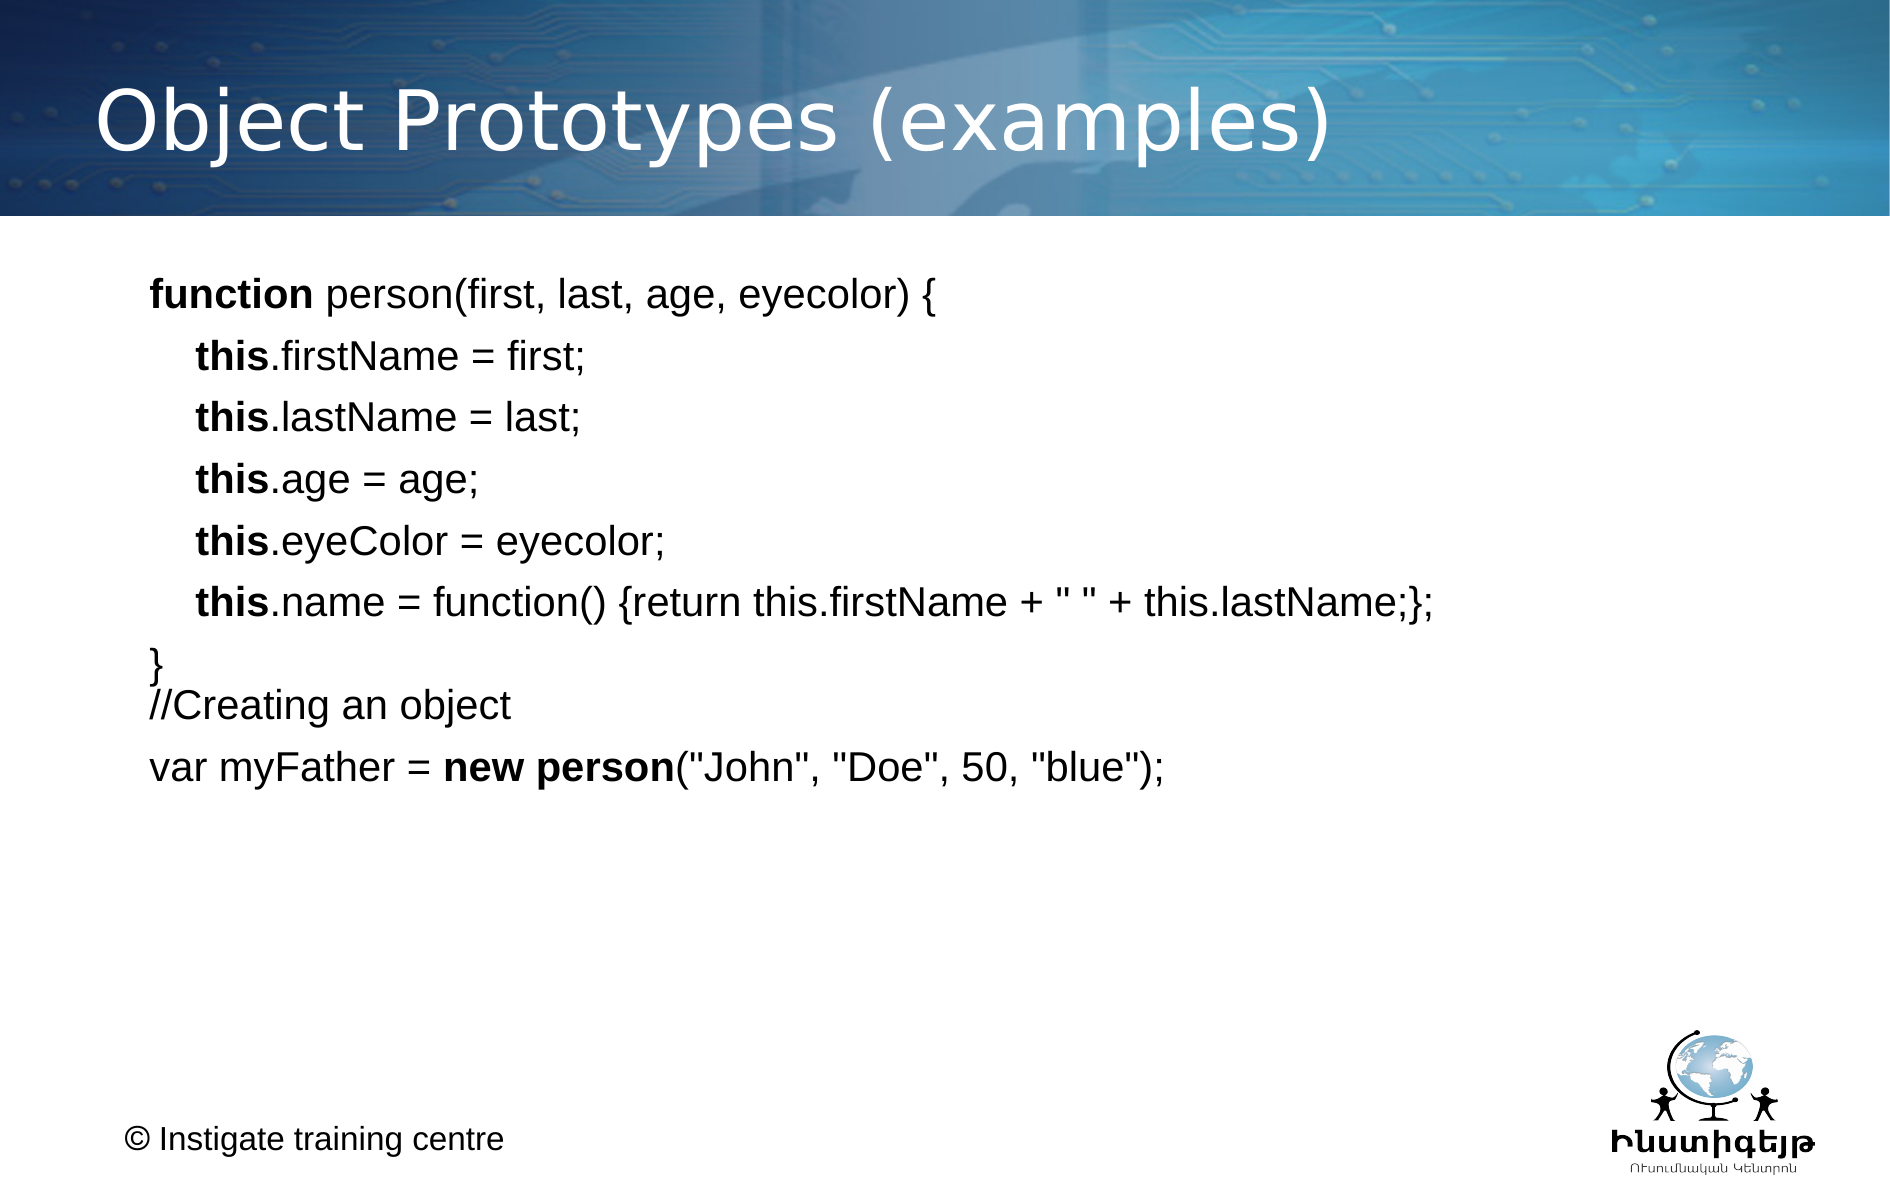

# Object Prototypes (examples)
function person(first, last, age, eyecolor) {
 this.firstName = first;
 this.lastName = last;
 this.age = age;
 this.eyeColor = eyecolor;
 this.name = function() {return this.firstName + " " + this.lastName;};
}
//Creating an object
var myFather = new person("John", "Doe", 50, "blue");